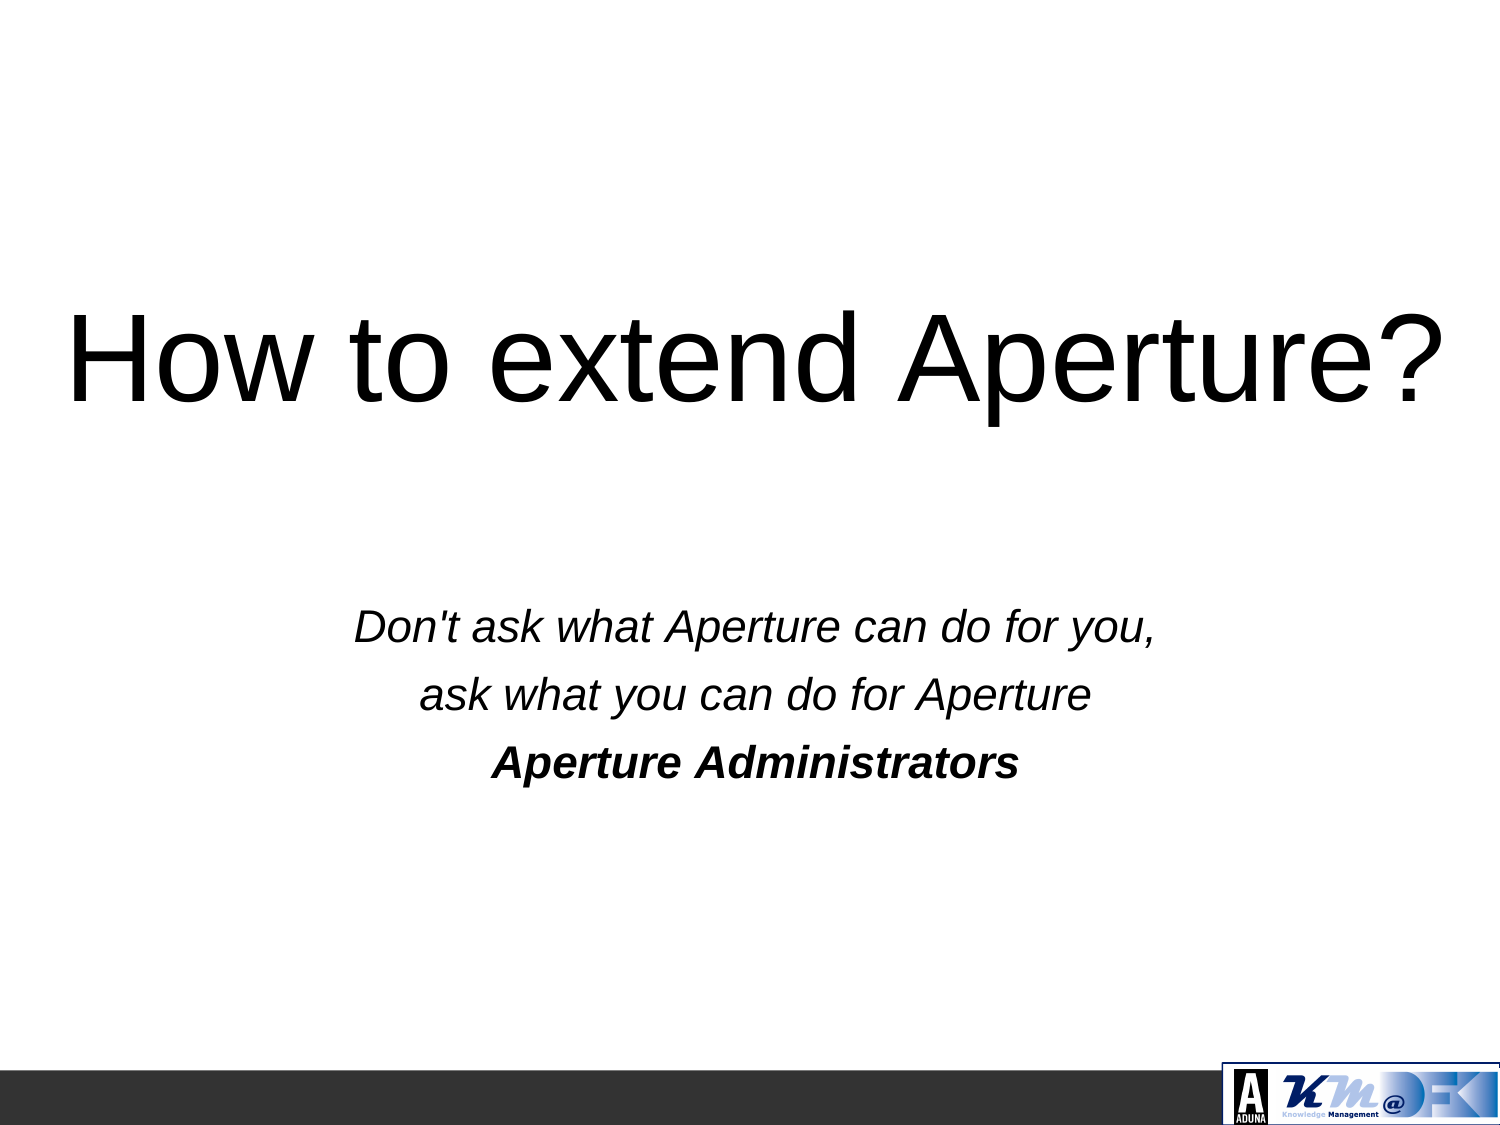

How to extend Aperture?
Don't ask what Aperture can do for you,
ask what you can do for Aperture
Aperture Administrators